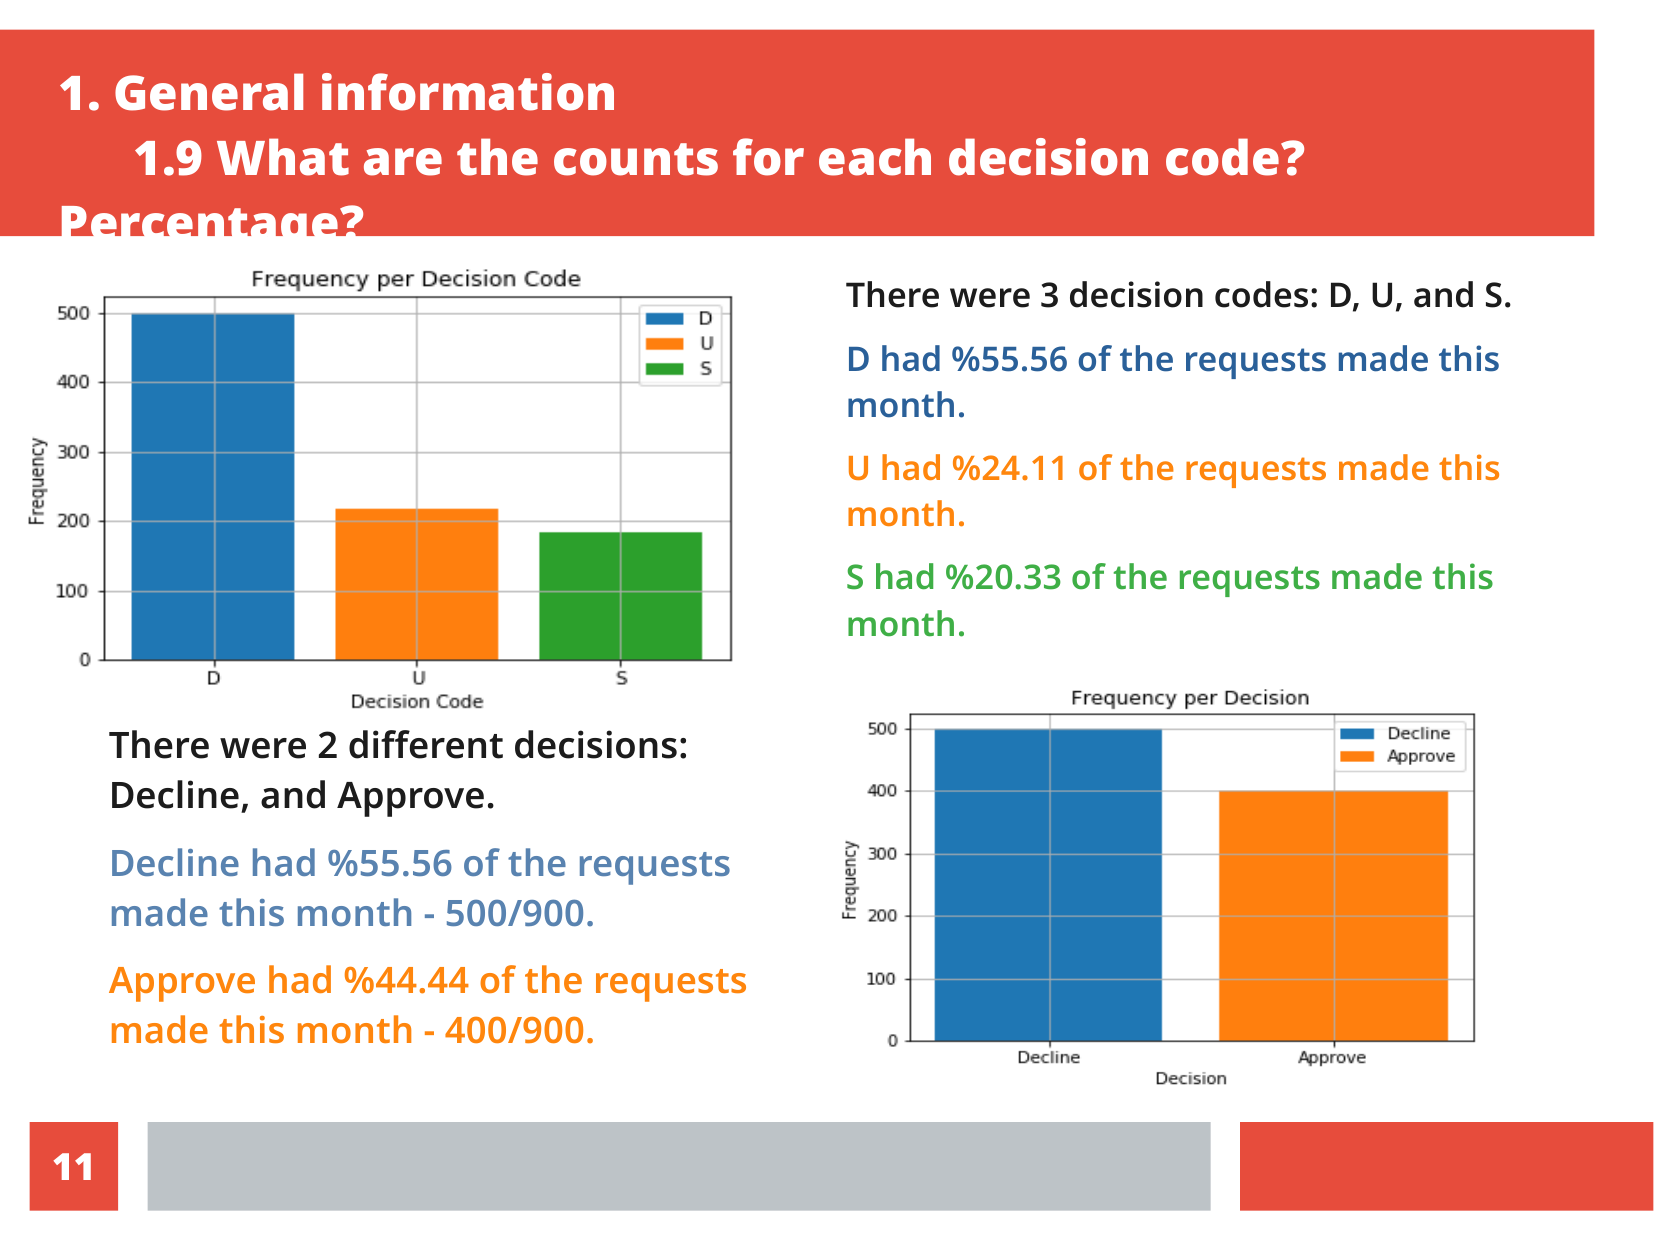

# 1. General information 1.9 What are the counts for each decision code? Percentage? 1.10 What are the counts for each decision? Percentage?
There were 3 decision codes: D, U, and S.
D had %55.56 of the requests made this month.
U had %24.11 of the requests made this month.
S had %20.33 of the requests made this month.
There were 2 different decisions: Decline, and Approve.
Decline had %55.56 of the requests made this month - 500/900.
Approve had %44.44 of the requests made this month - 400/900.
11